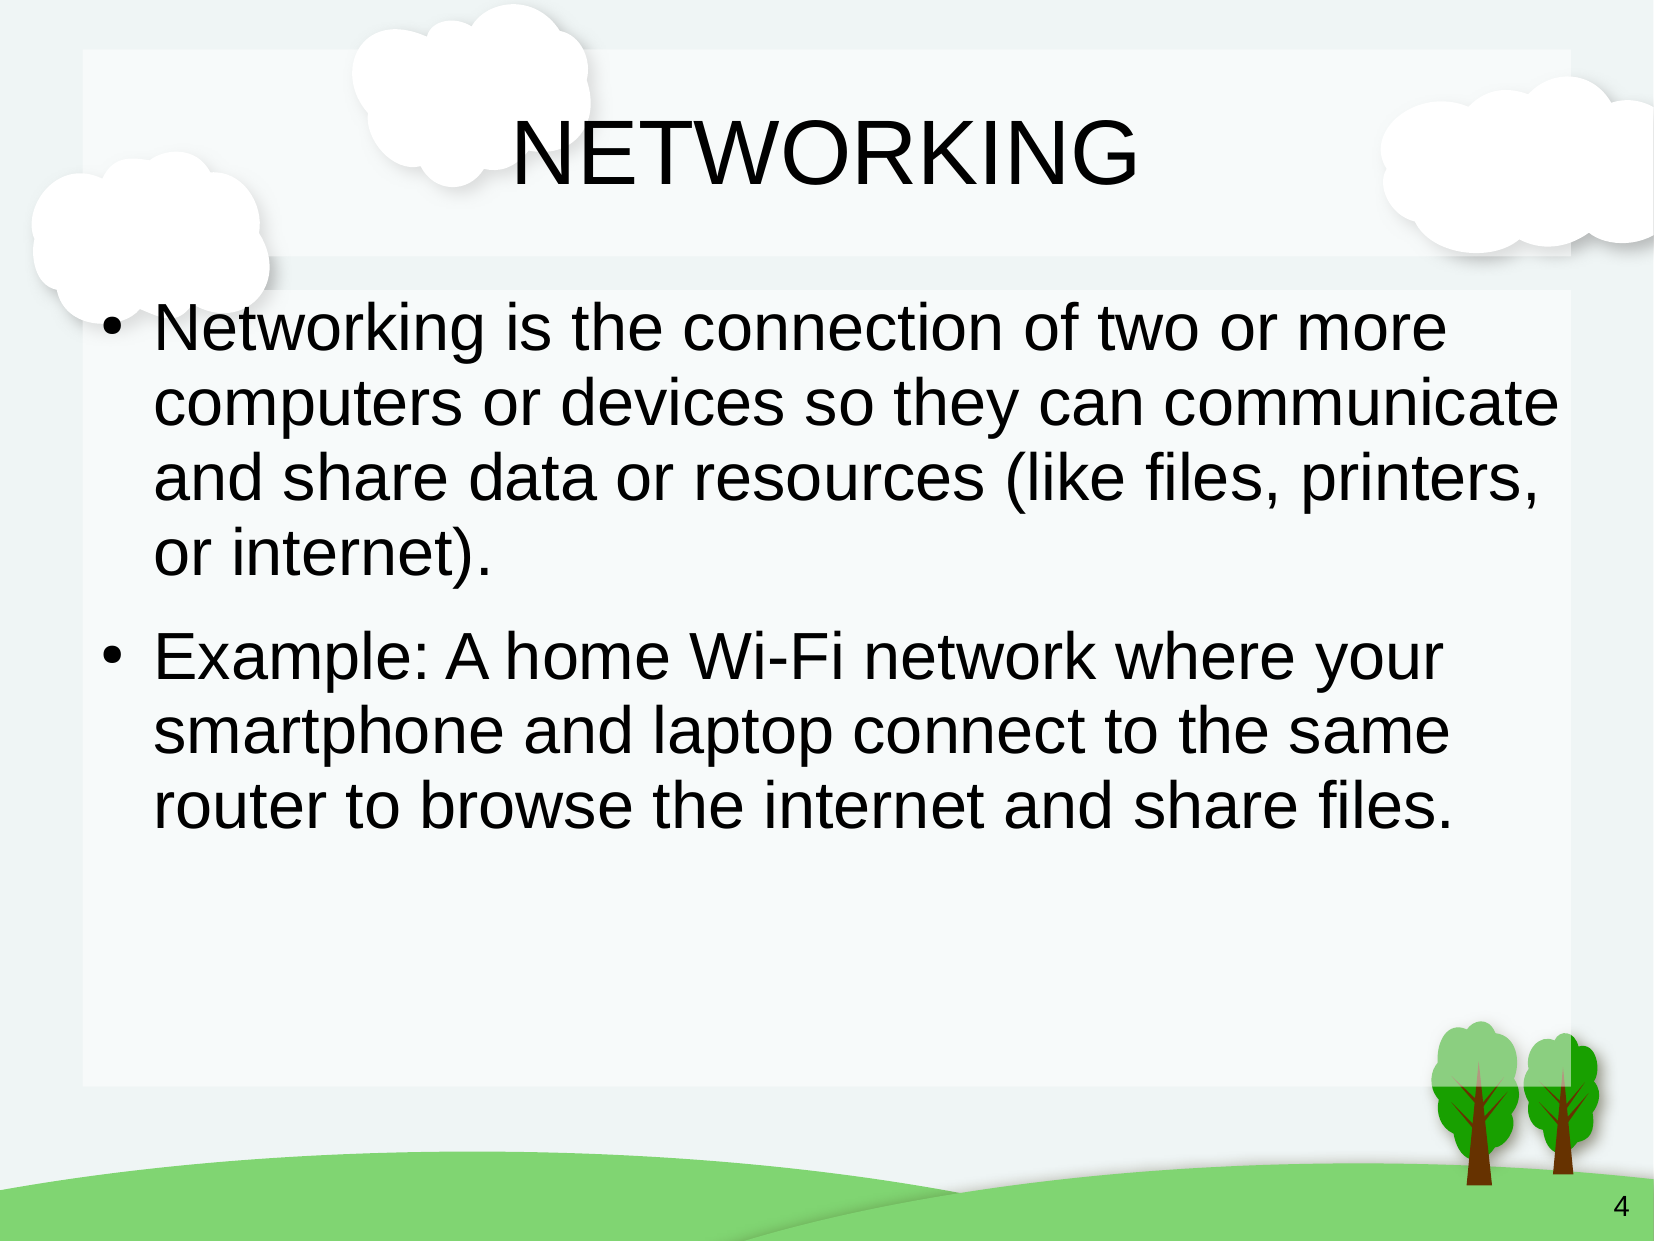

# NETWORKING
Networking is the connection of two or more computers or devices so they can communicate and share data or resources (like files, printers, or internet).
Example: A home Wi‑Fi network where your smartphone and laptop connect to the same router to browse the internet and share files.
4